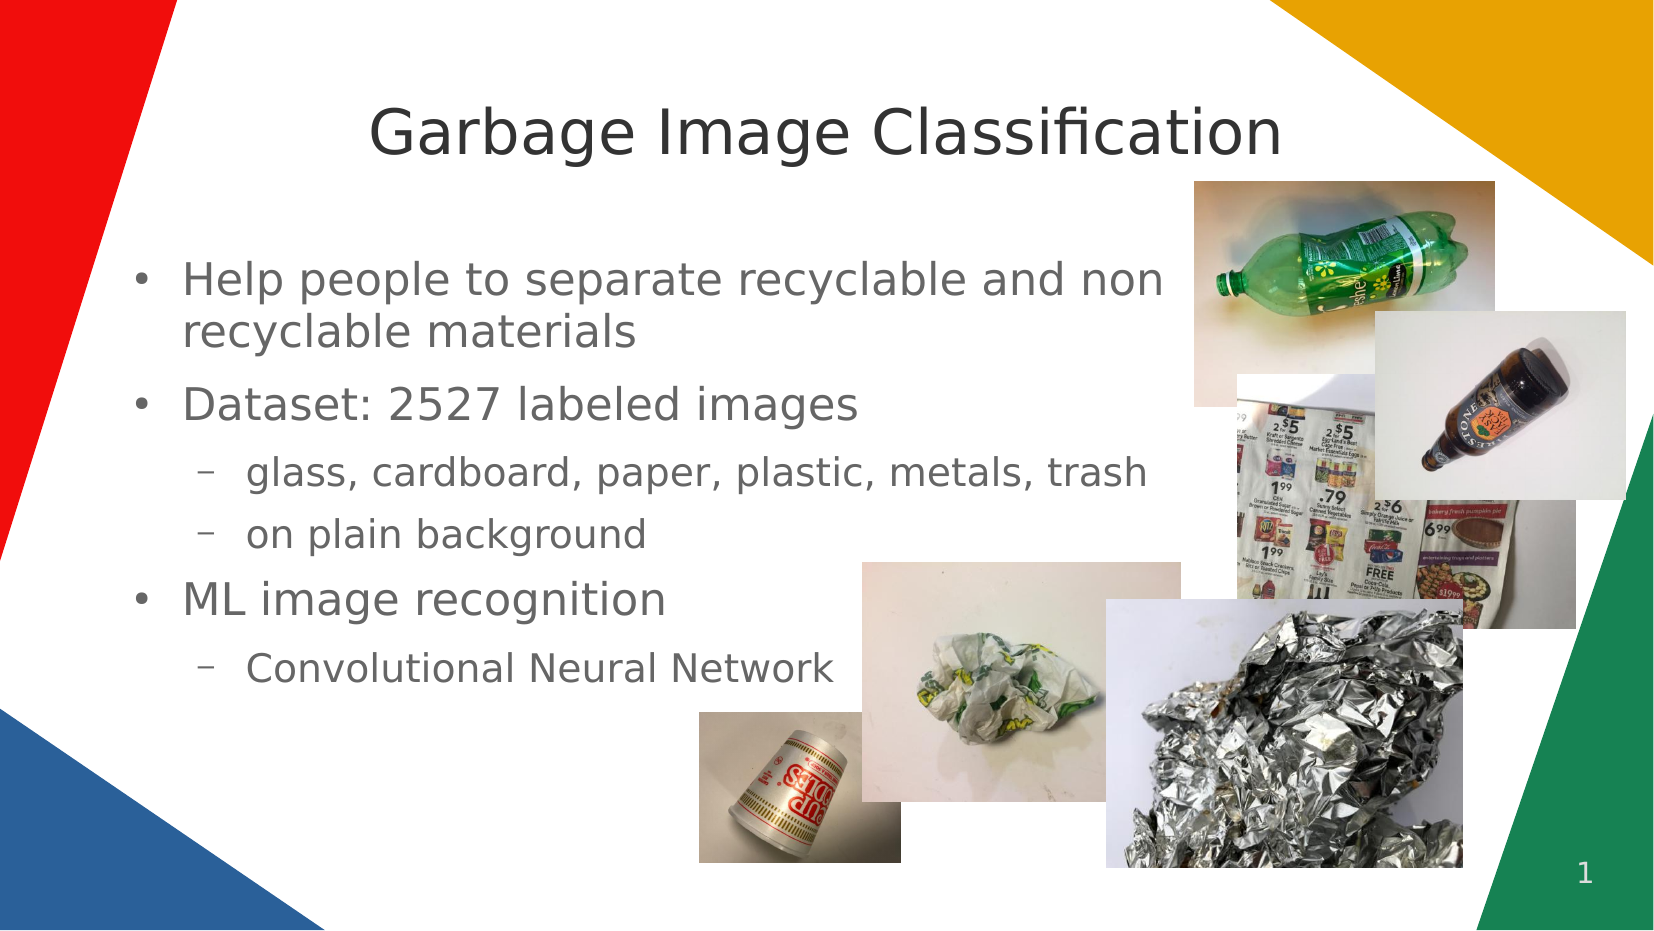

# Garbage Image Classification
Help people to separate recyclable and non recyclable materials
Dataset: 2527 labeled images
glass, cardboard, paper, plastic, metals, trash
on plain background
ML image recognition
Convolutional Neural Network
1